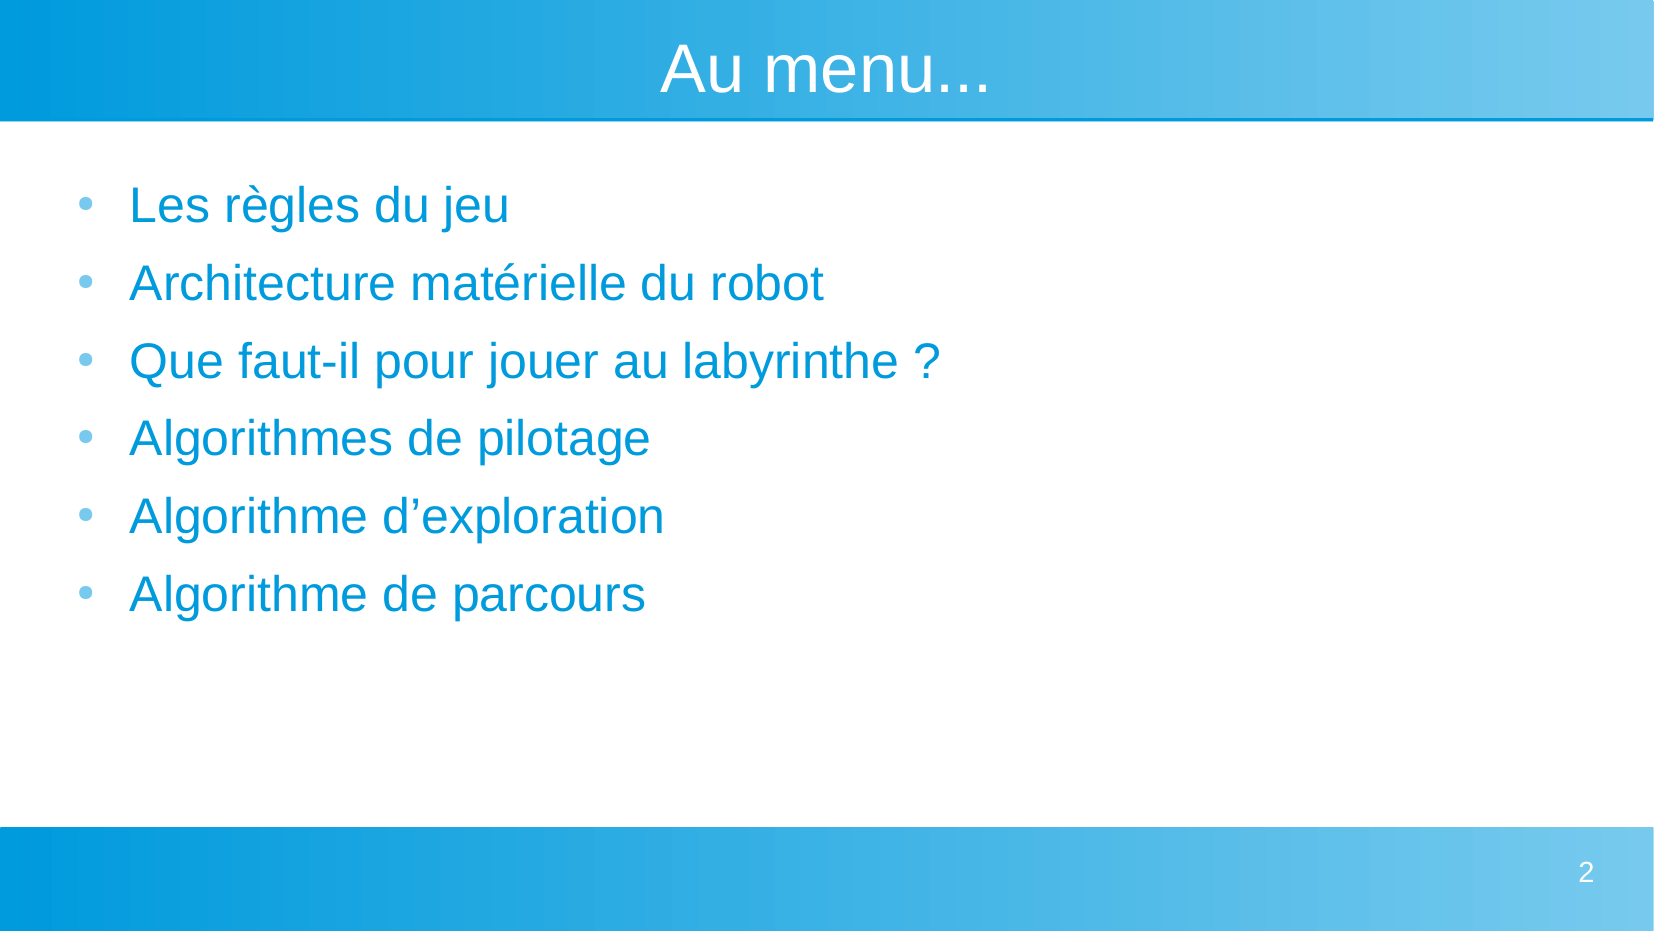

# Au menu...
Les règles du jeu
Architecture matérielle du robot
Que faut-il pour jouer au labyrinthe ?
Algorithmes de pilotage
Algorithme d’exploration
Algorithme de parcours
2